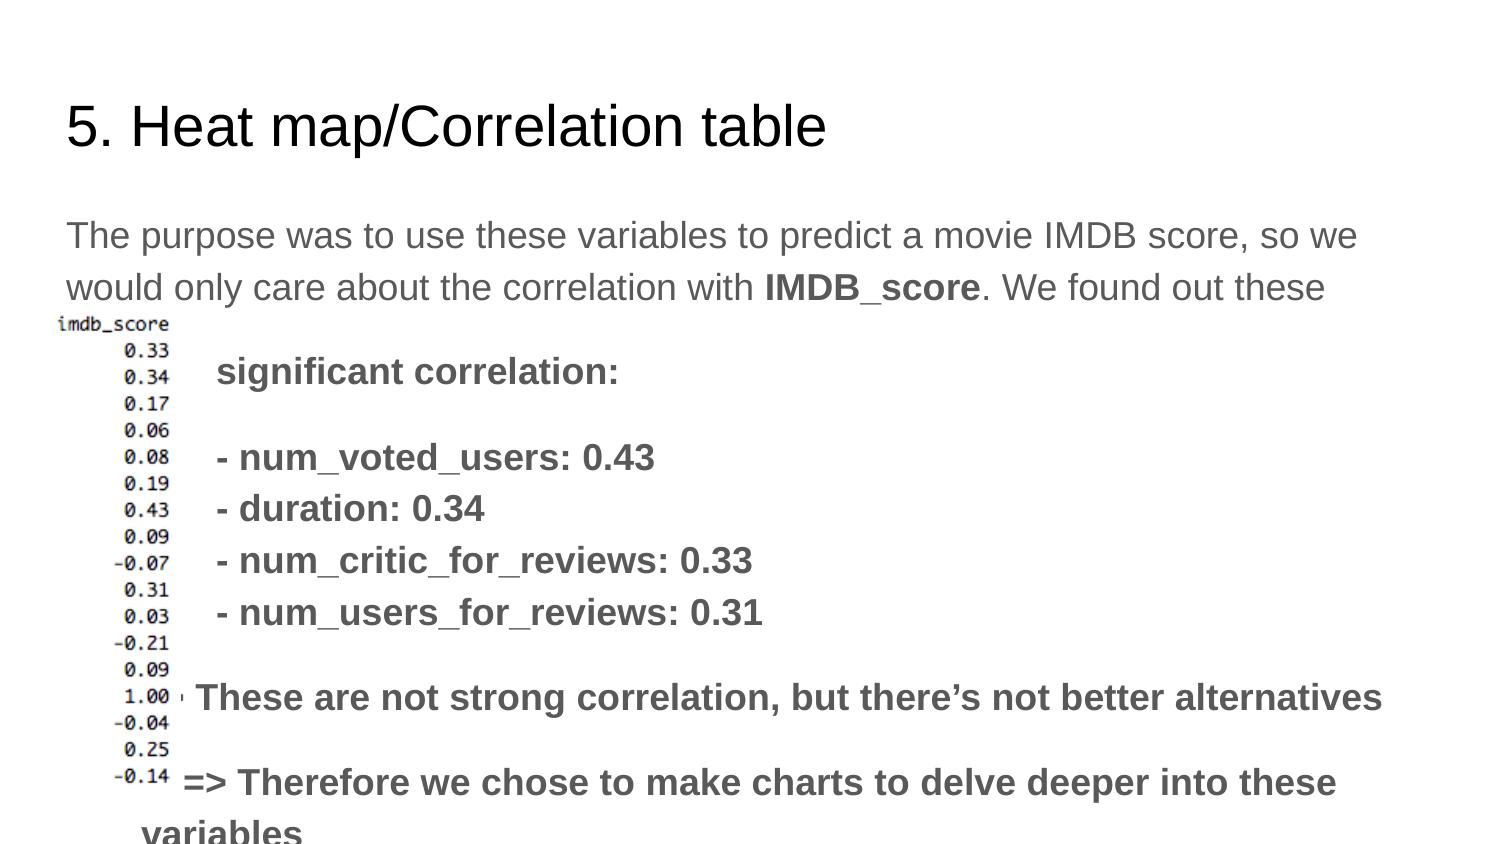

# 5. Heat map/Correlation table
The purpose was to use these variables to predict a movie IMDB score, so we would only care about the correlation with IMDB_score. We found out these
significant correlation:
- num_voted_users: 0.43
- duration: 0.34
- num_critic_for_reviews: 0.33
- num_users_for_reviews: 0.31
=> These are not strong correlation, but there’s not better alternatives
⇒ => Therefore we chose to make charts to delve deeper into these variables